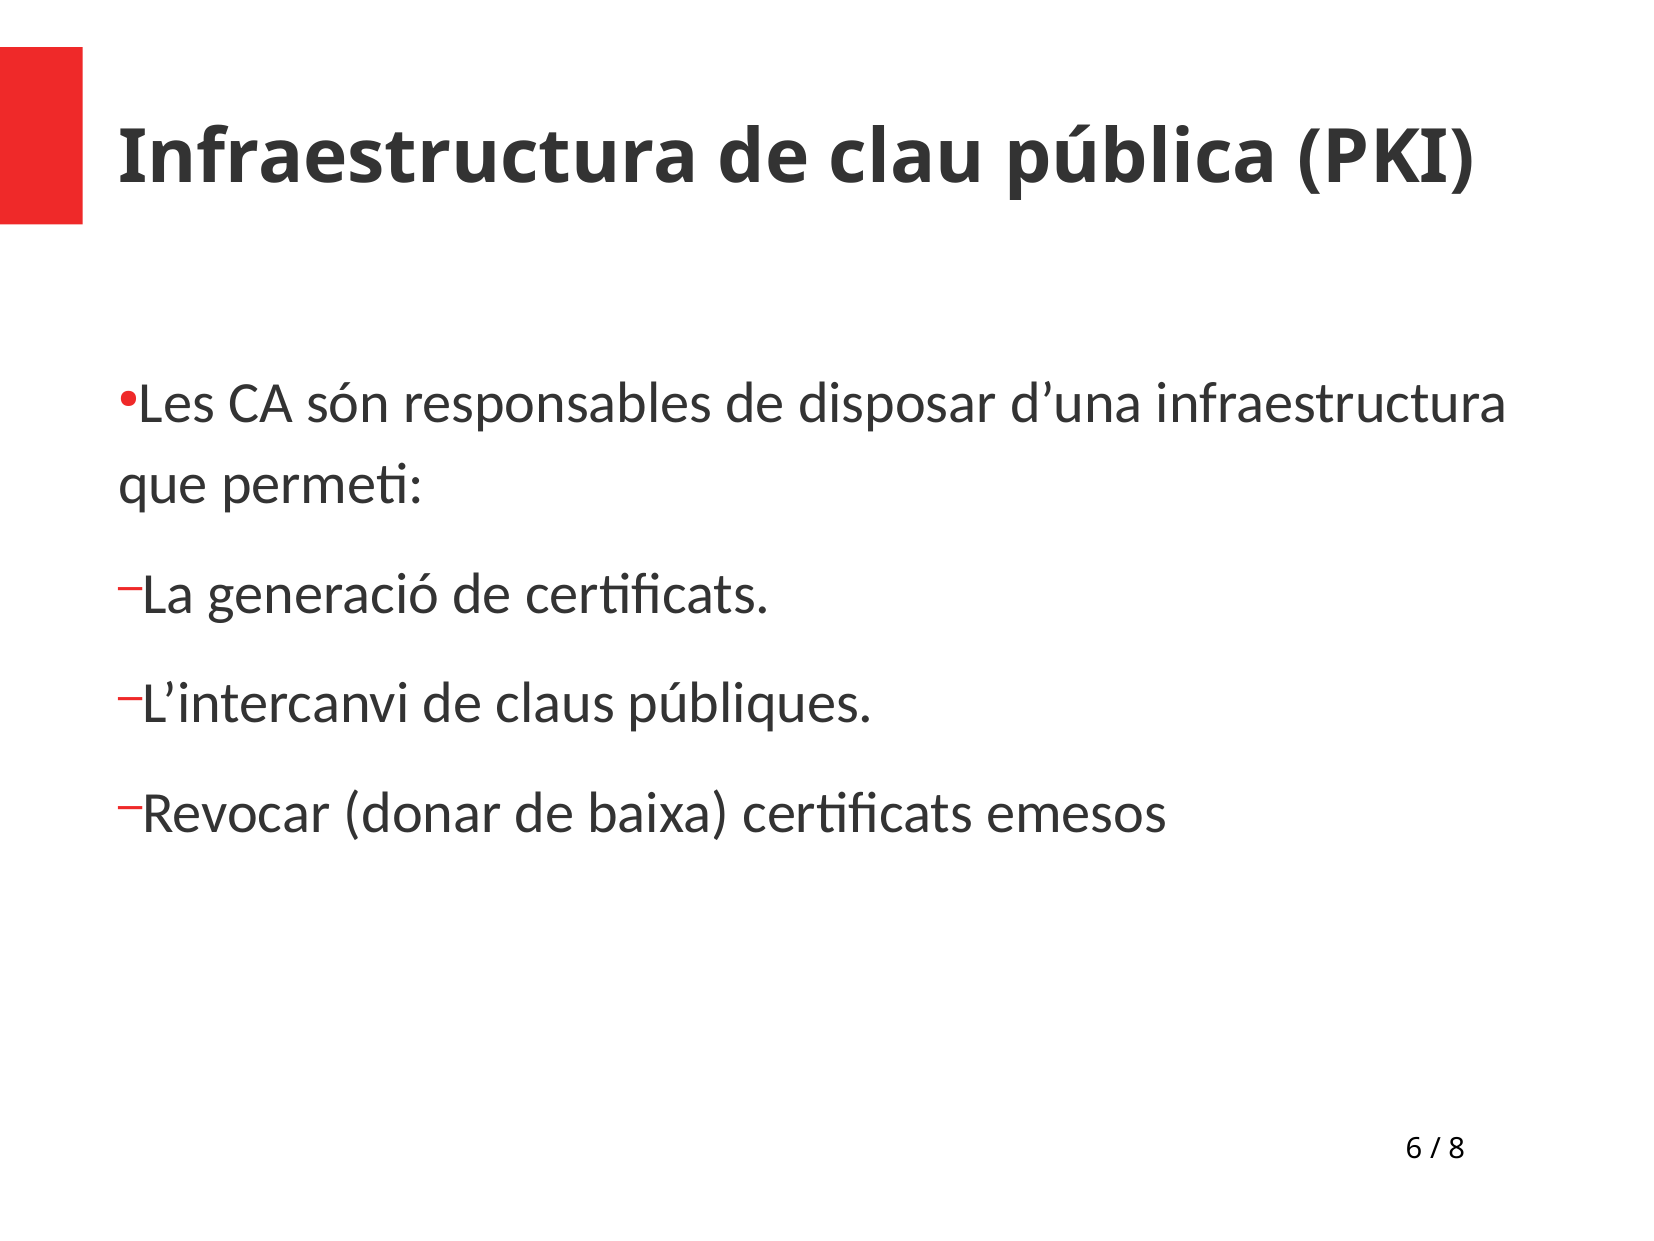

# Infraestructura de clau pública (PKI)
Les CA són responsables de disposar d’una infraestructura que permeti:
La generació de certificats.
L’intercanvi de claus públiques.
Revocar (donar de baixa) certificats emesos